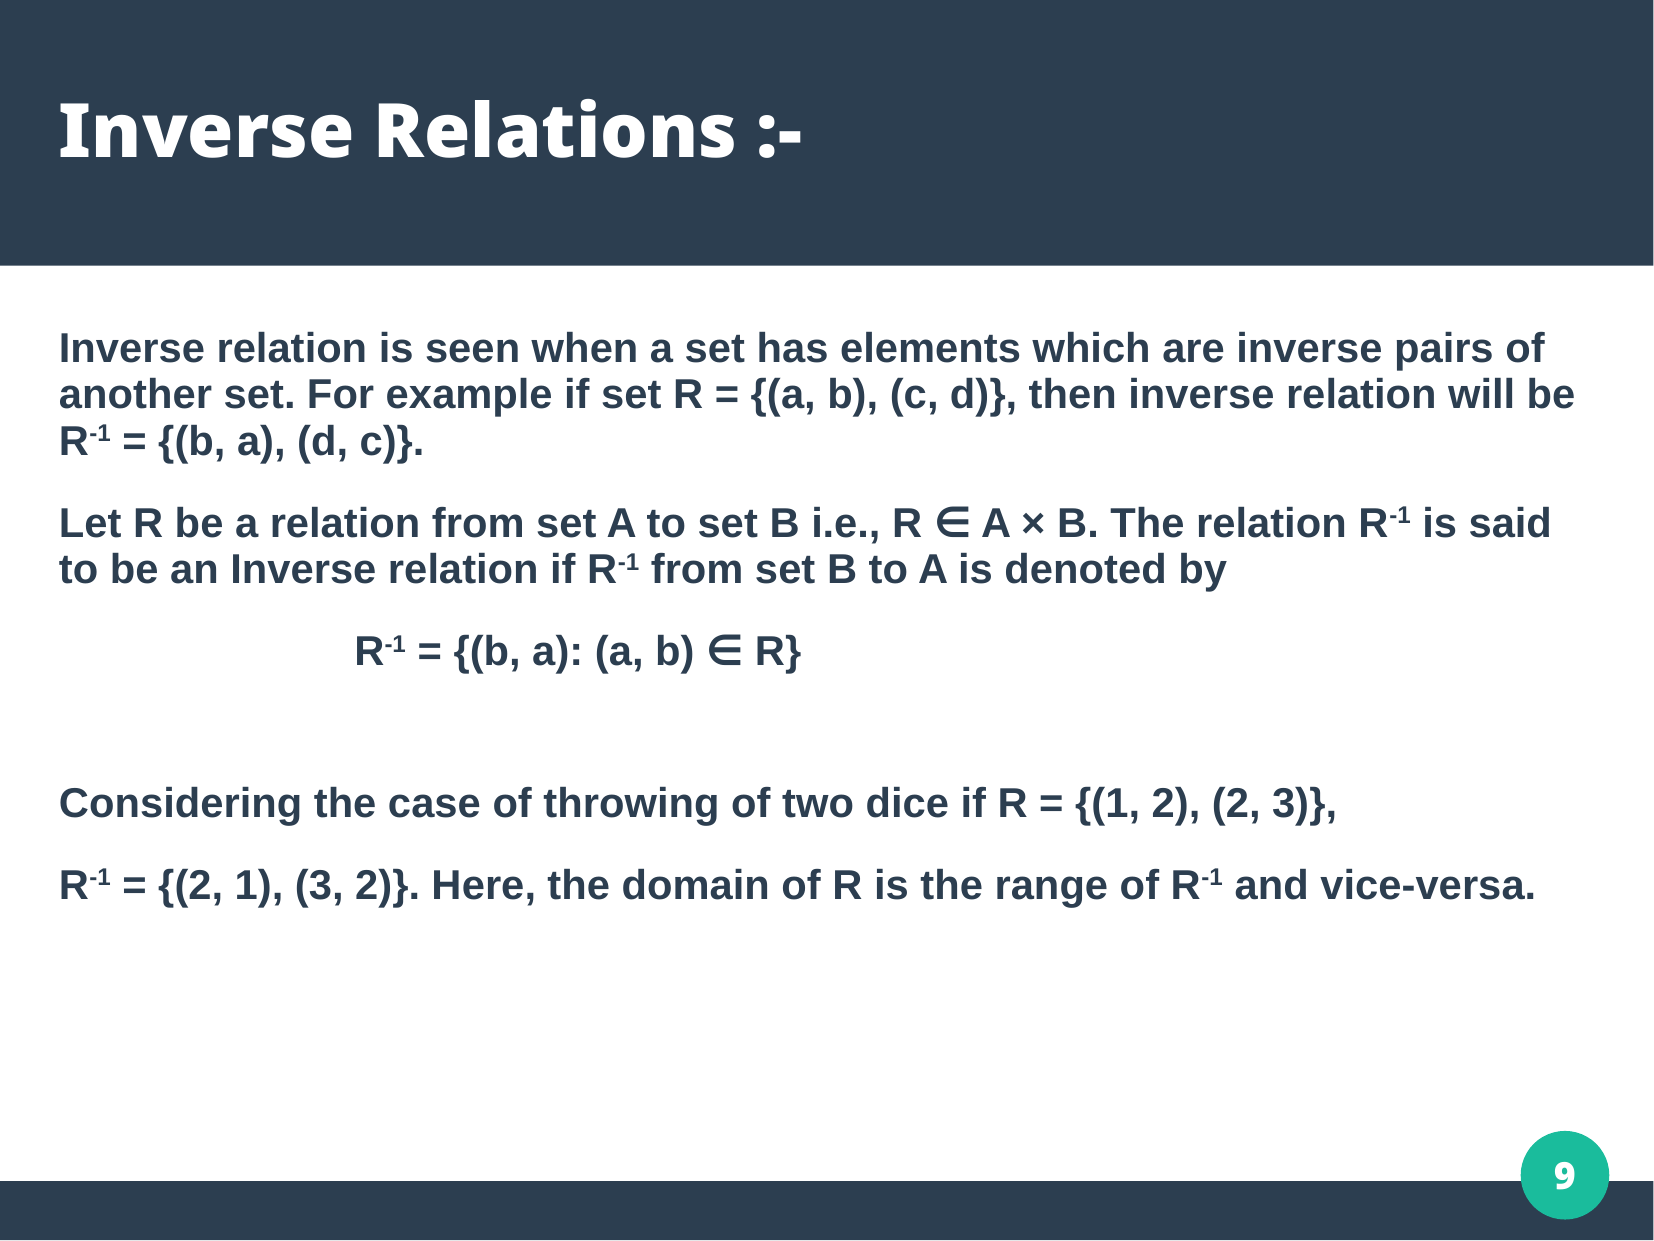

# Inverse Relations :-
Inverse relation is seen when a set has elements which are inverse pairs of another set. For example if set R = {(a, b), (c, d)}, then inverse relation will be R-1 = {(b, a), (d, c)}.
Let R be a relation from set A to set B i.e., R ∈ A × B. The relation R-1 is said to be an Inverse relation if R-1 from set B to A is denoted by
 				R-1 = {(b, a): (a, b) ∈ R}
Considering the case of throwing of two dice if R = {(1, 2), (2, 3)},
R-1 = {(2, 1), (3, 2)}. Here, the domain of R is the range of R-1 and vice-versa.
9